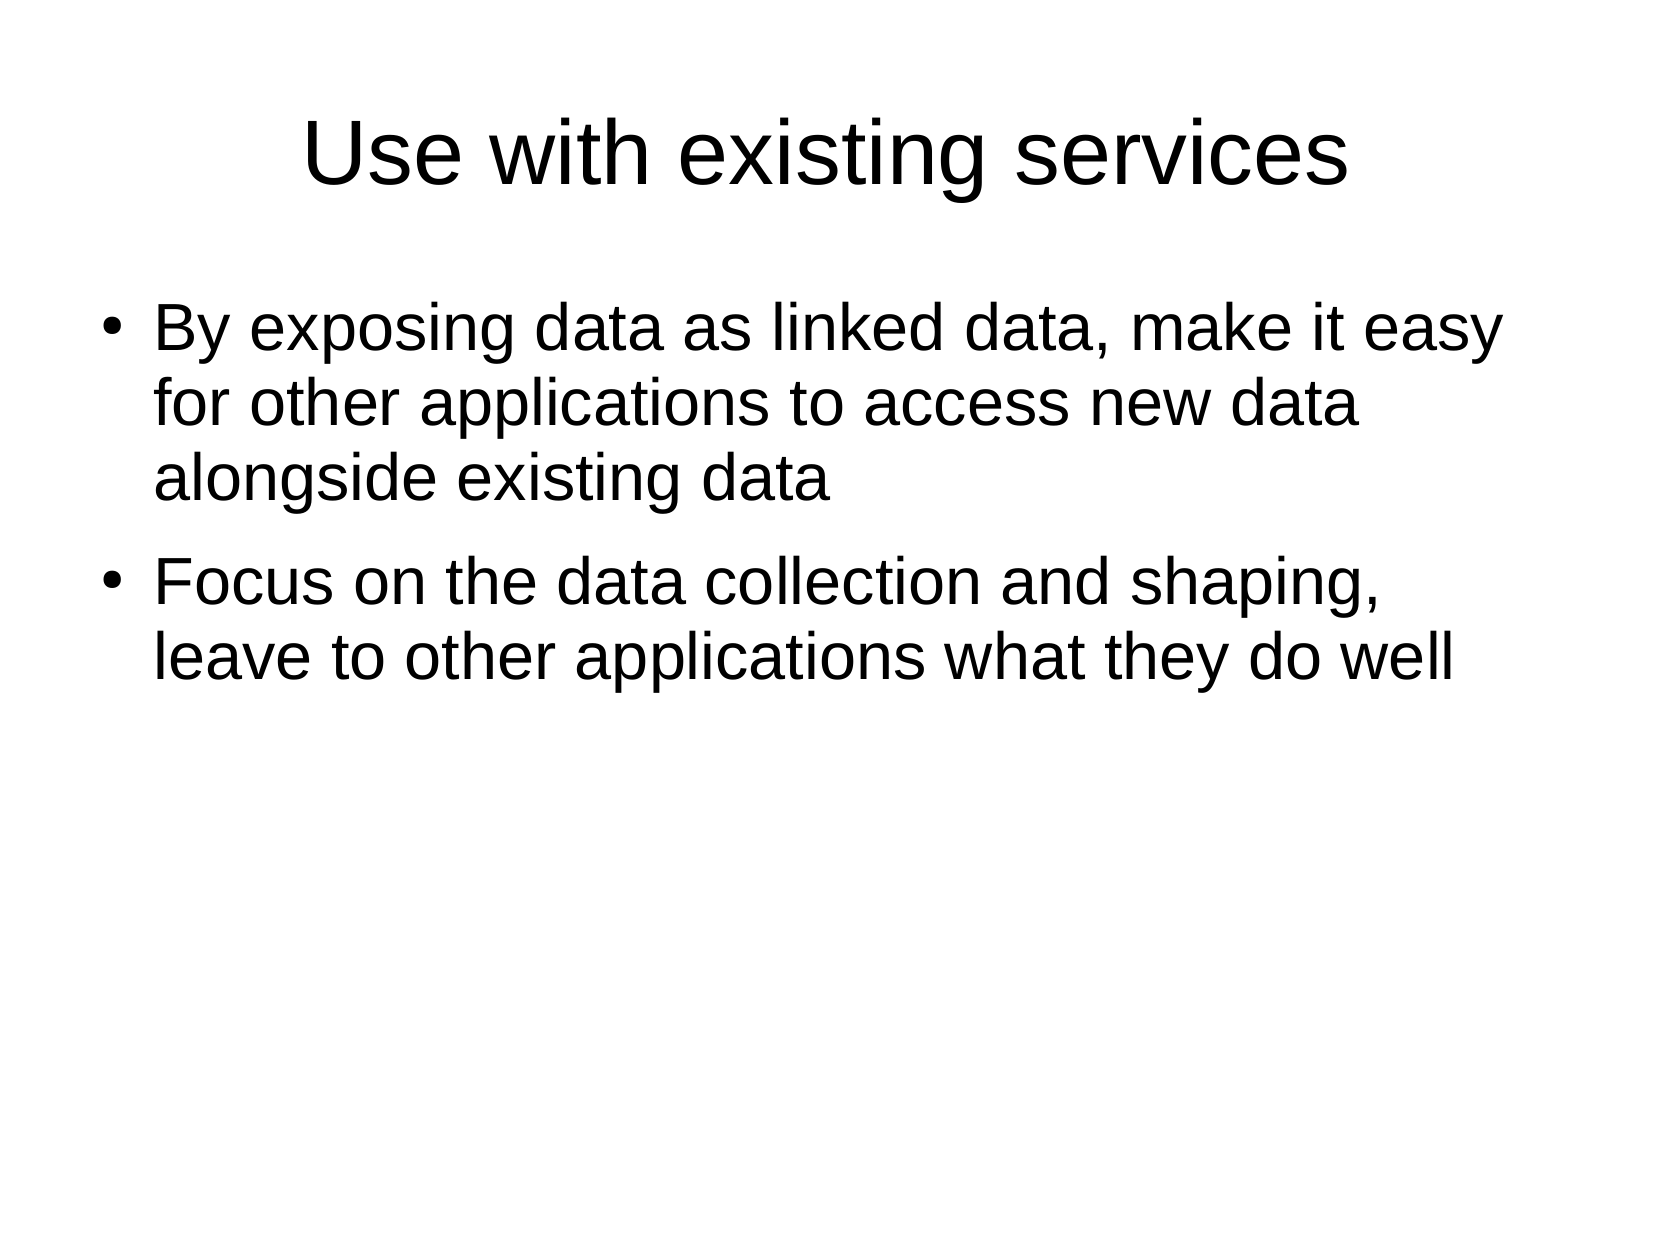

# Use with existing services
By exposing data as linked data, make it easy for other applications to access new data alongside existing data
Focus on the data collection and shaping, leave to other applications what they do well